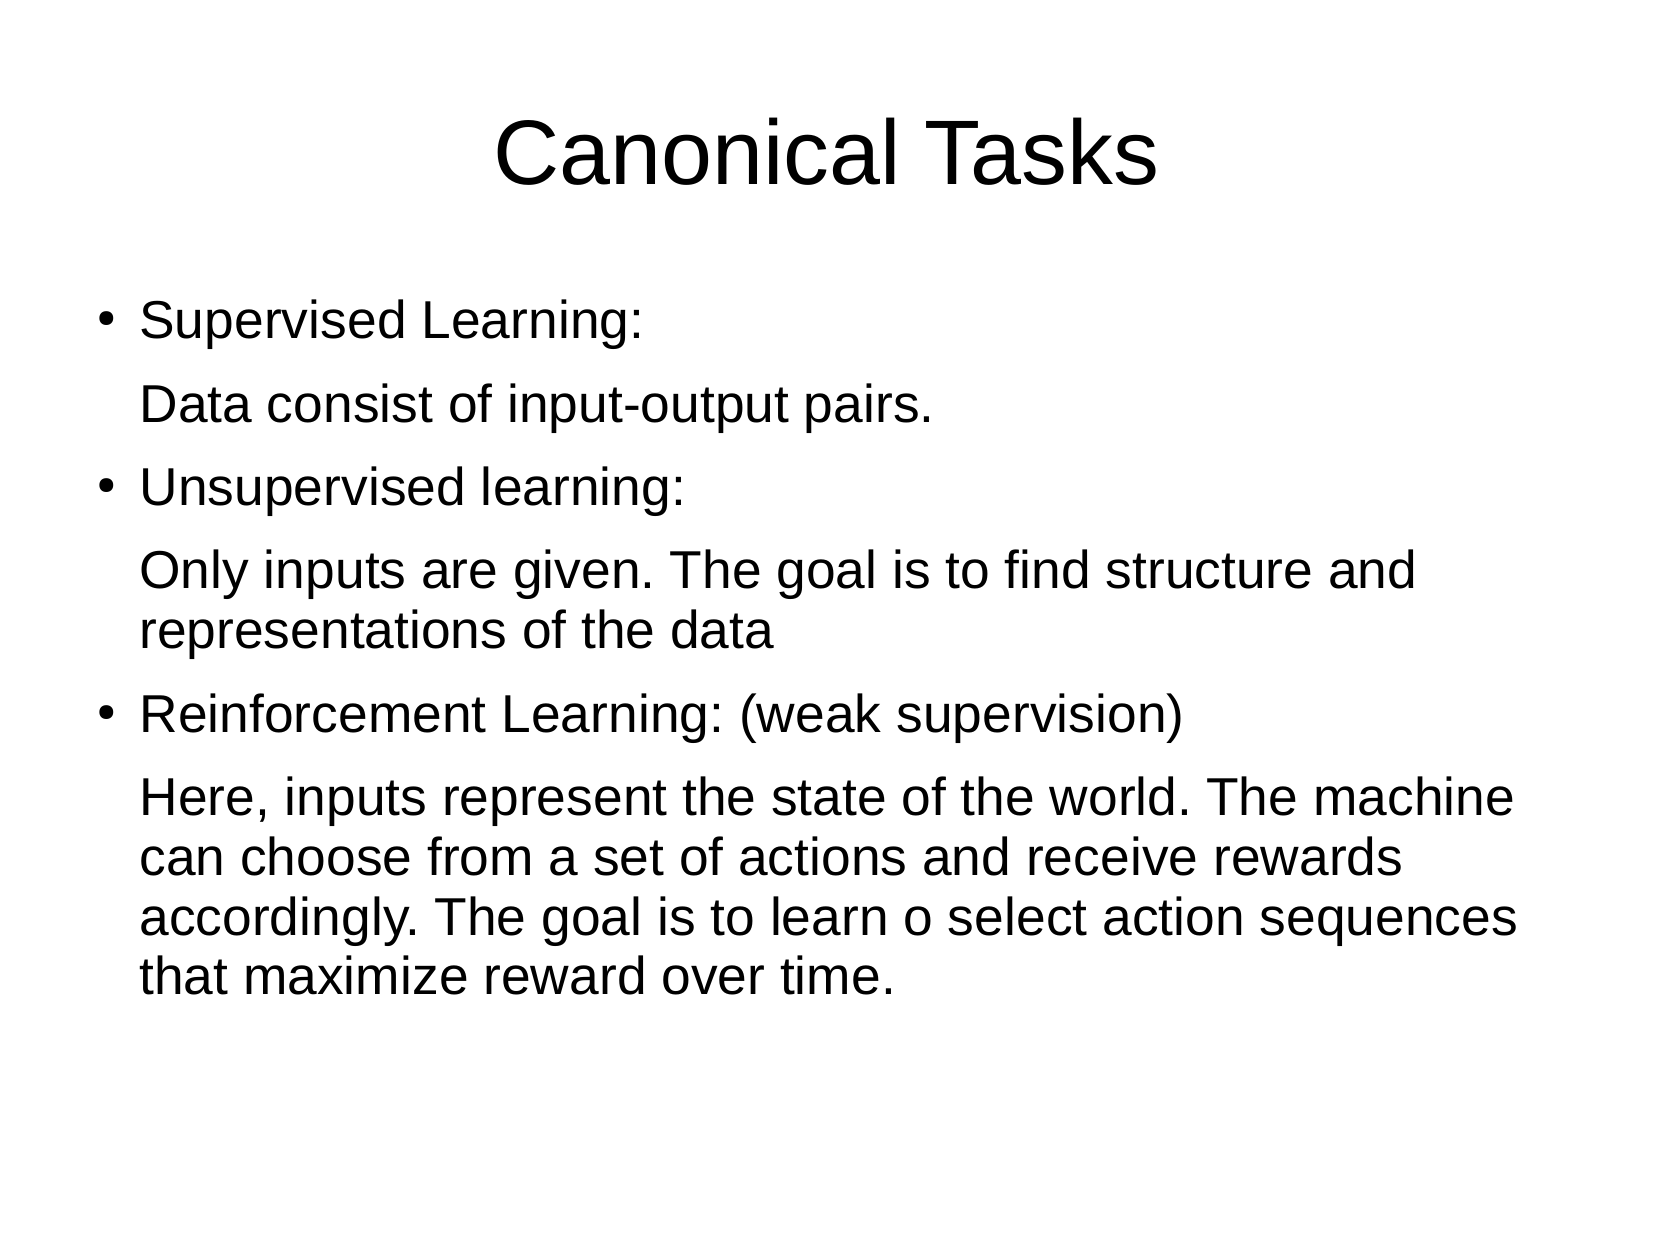

# Canonical Tasks
Supervised Learning:
Data consist of input-output pairs.
Unsupervised learning:
Only inputs are given. The goal is to find structure and representations of the data
Reinforcement Learning: (weak supervision)
Here, inputs represent the state of the world. The machine can choose from a set of actions and receive rewards accordingly. The goal is to learn o select action sequences that maximize reward over time.